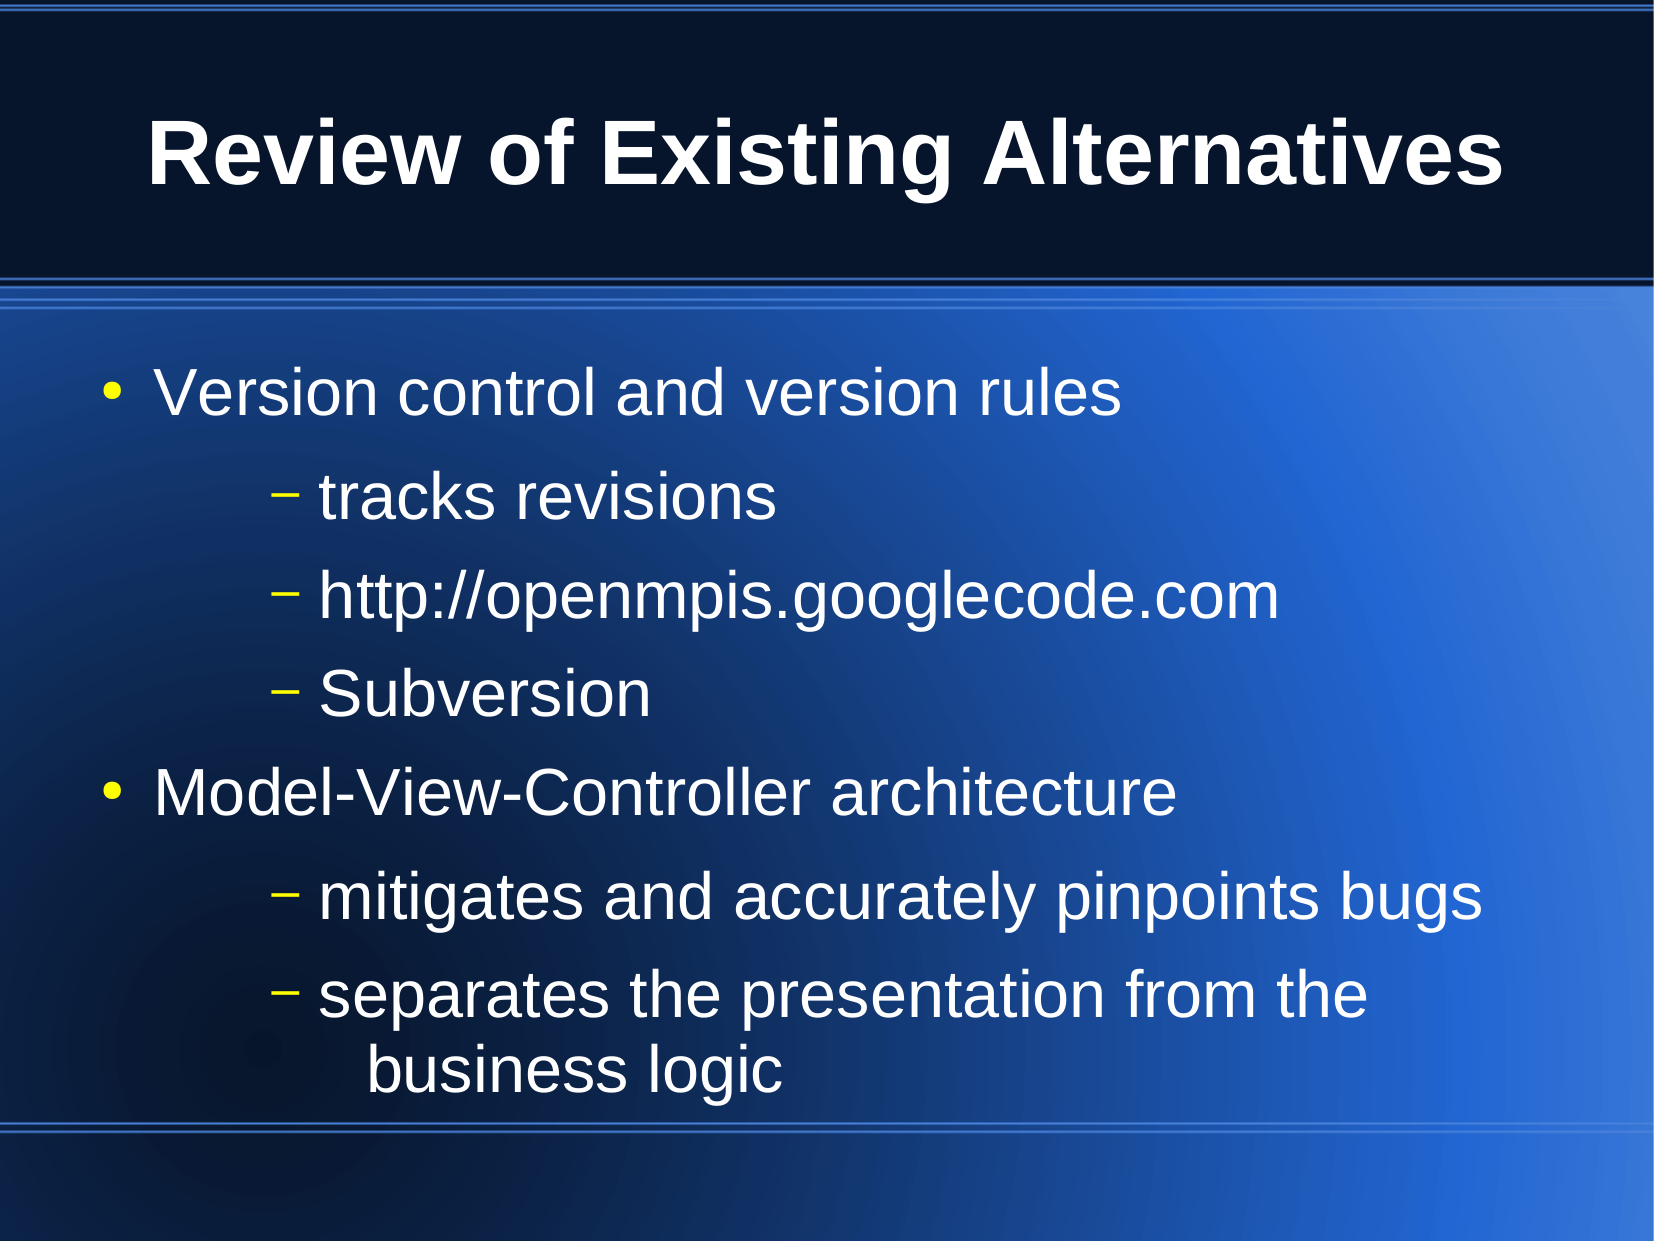

# Review of Existing Alternatives
Version control and version rules
tracks revisions
http://openmpis.googlecode.com
Subversion
Model-View-Controller architecture
mitigates and accurately pinpoints bugs
separates the presentation from the business logic